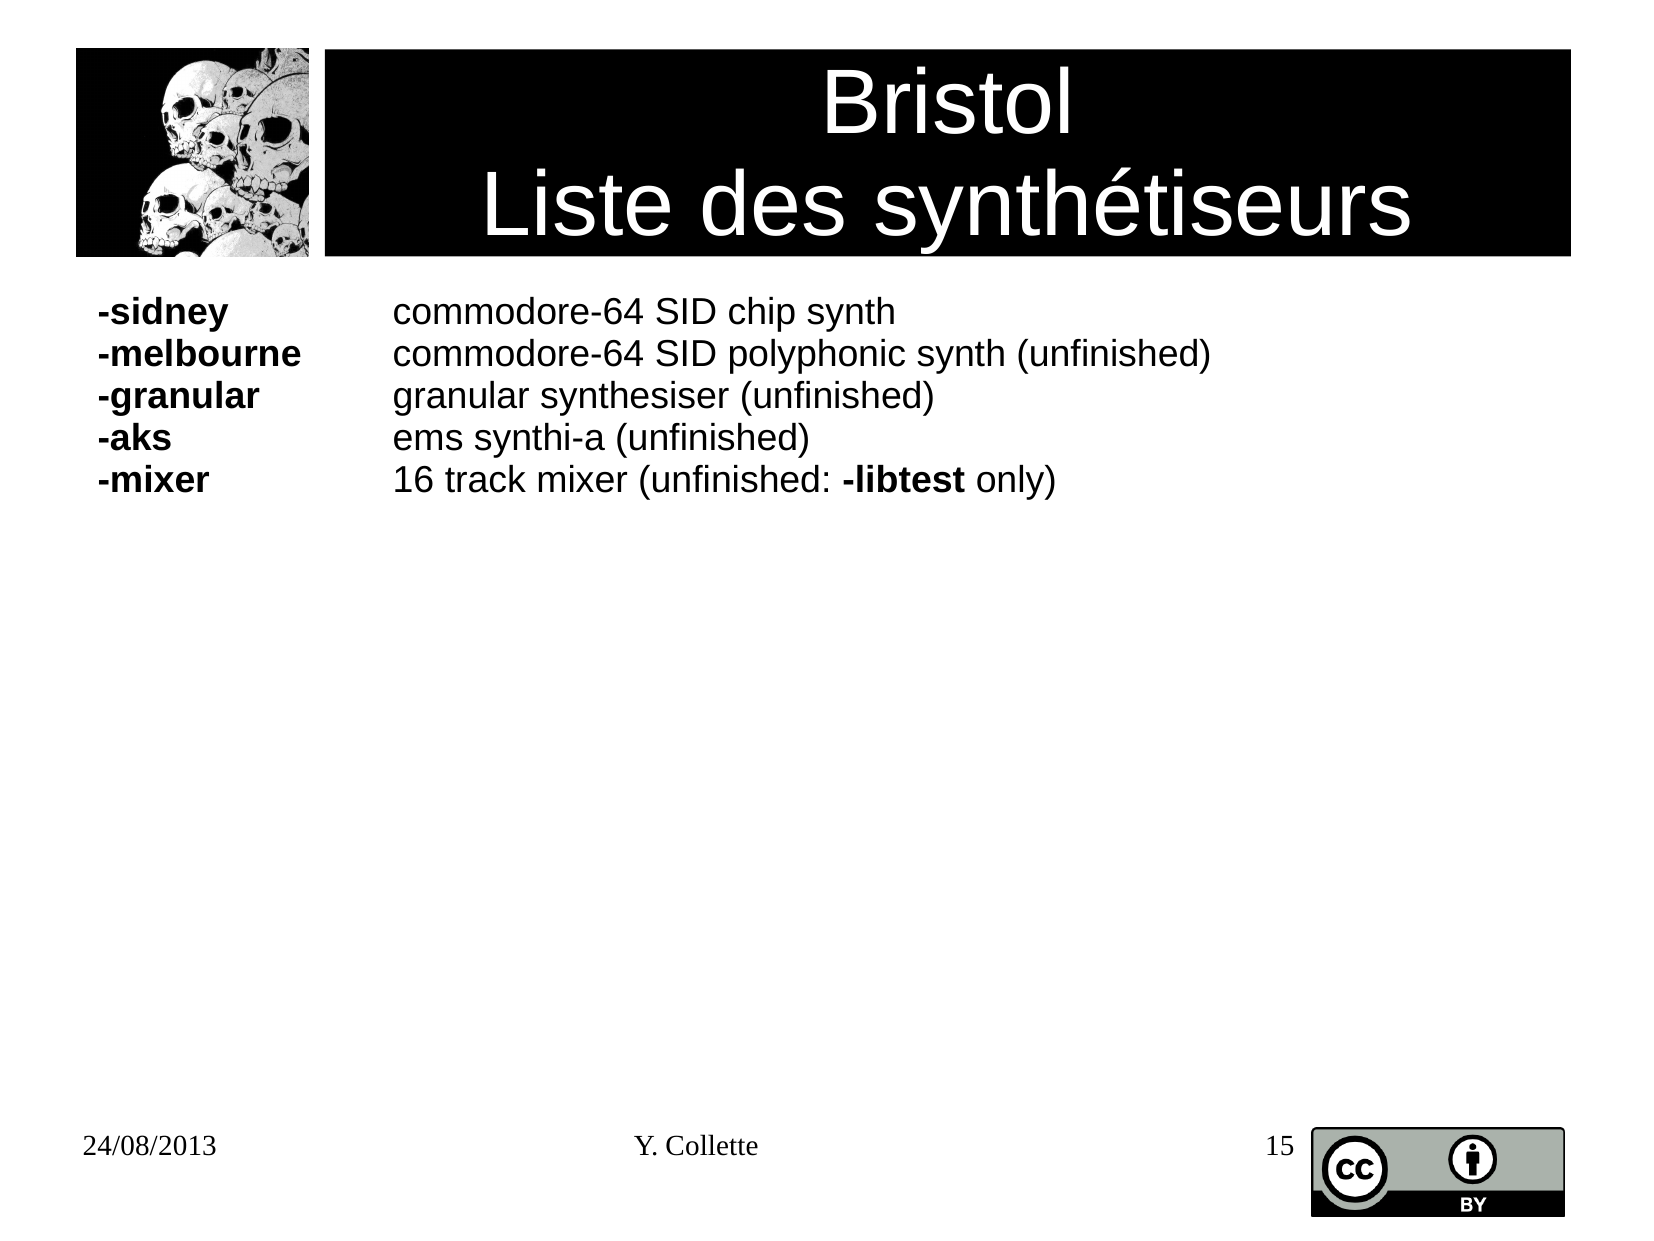

# Bristol Liste des synthétiseurs
-sidney			commodore-64 SID chip synth
-melbourne		commodore-64 SID polyphonic synth (unfinished)
-granular		granular synthesiser (unfinished)
-aks			ems synthi-a (unfinished)
-mixer			16 track mixer (unfinished: -libtest only)
Y. Collette
15